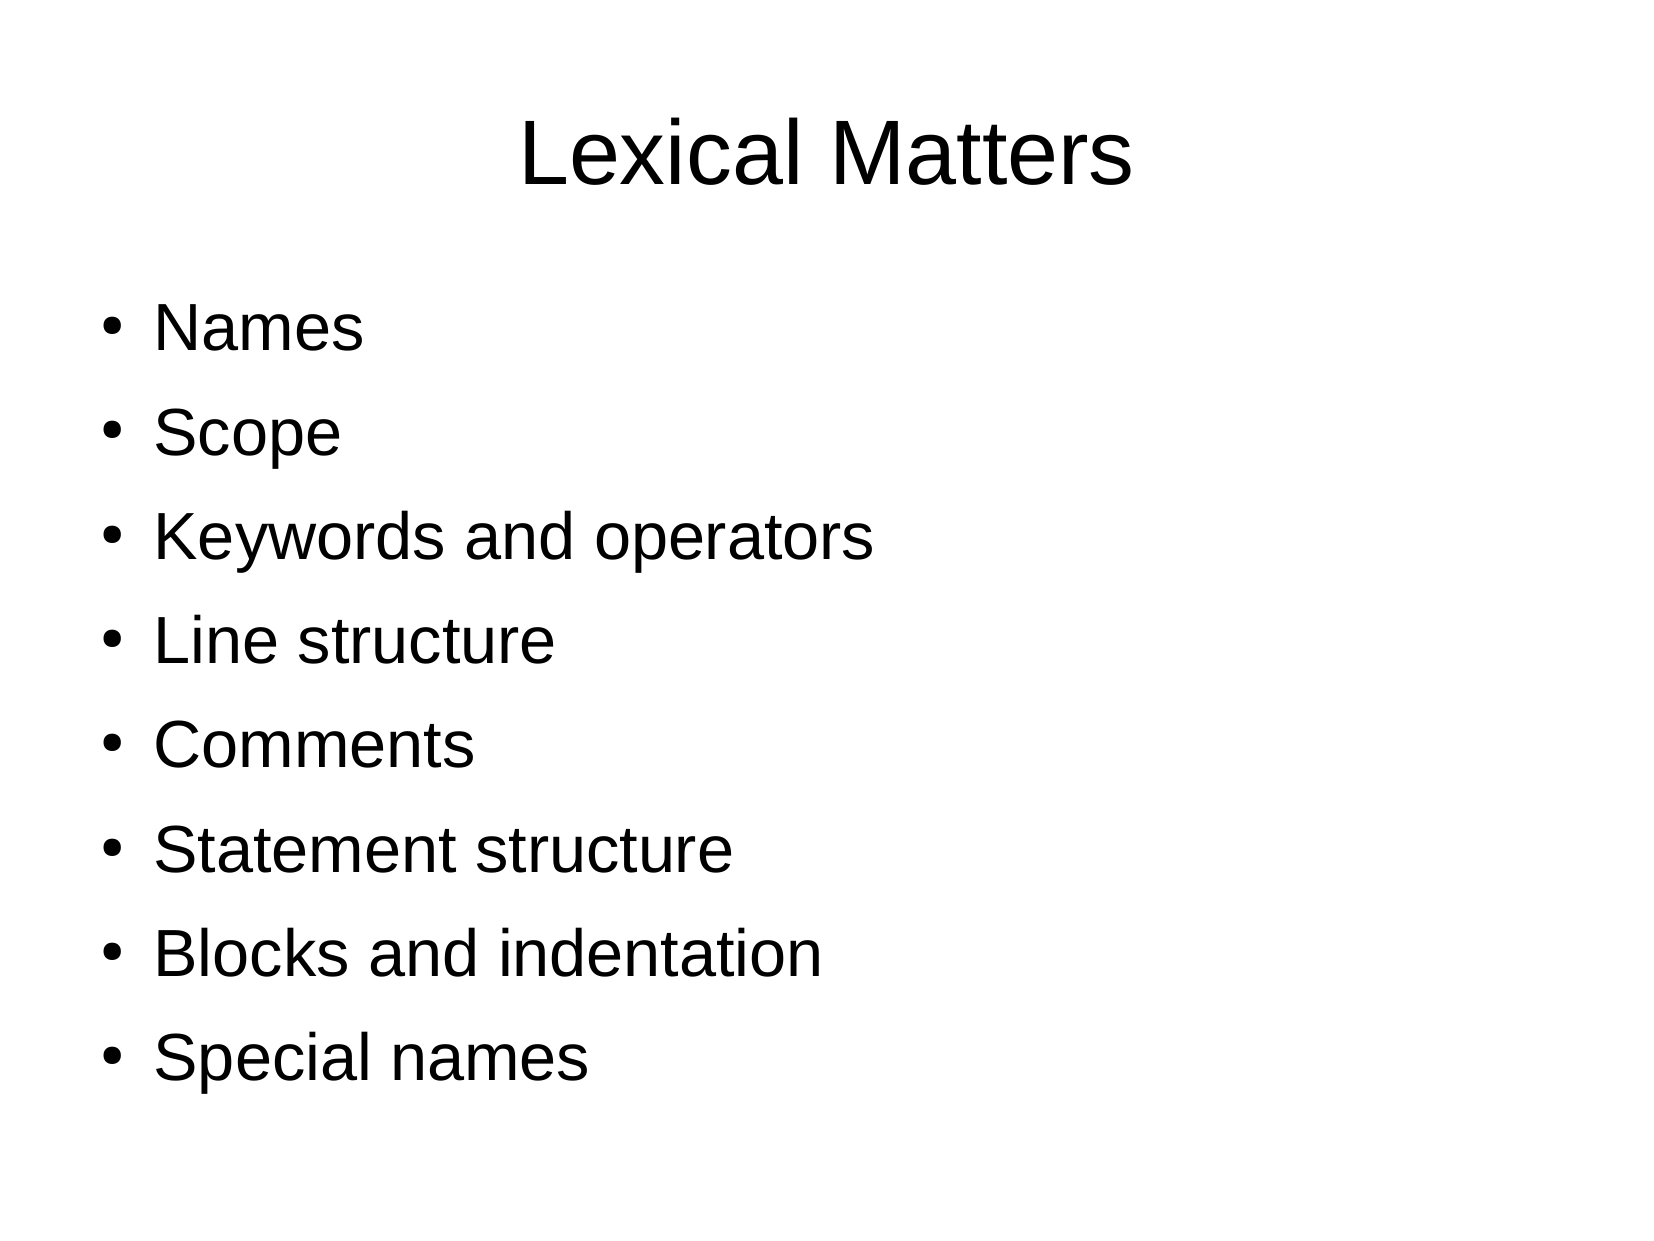

# Lexical Matters
Names
Scope
Keywords and operators
Line structure
Comments
Statement structure
Blocks and indentation
Special names